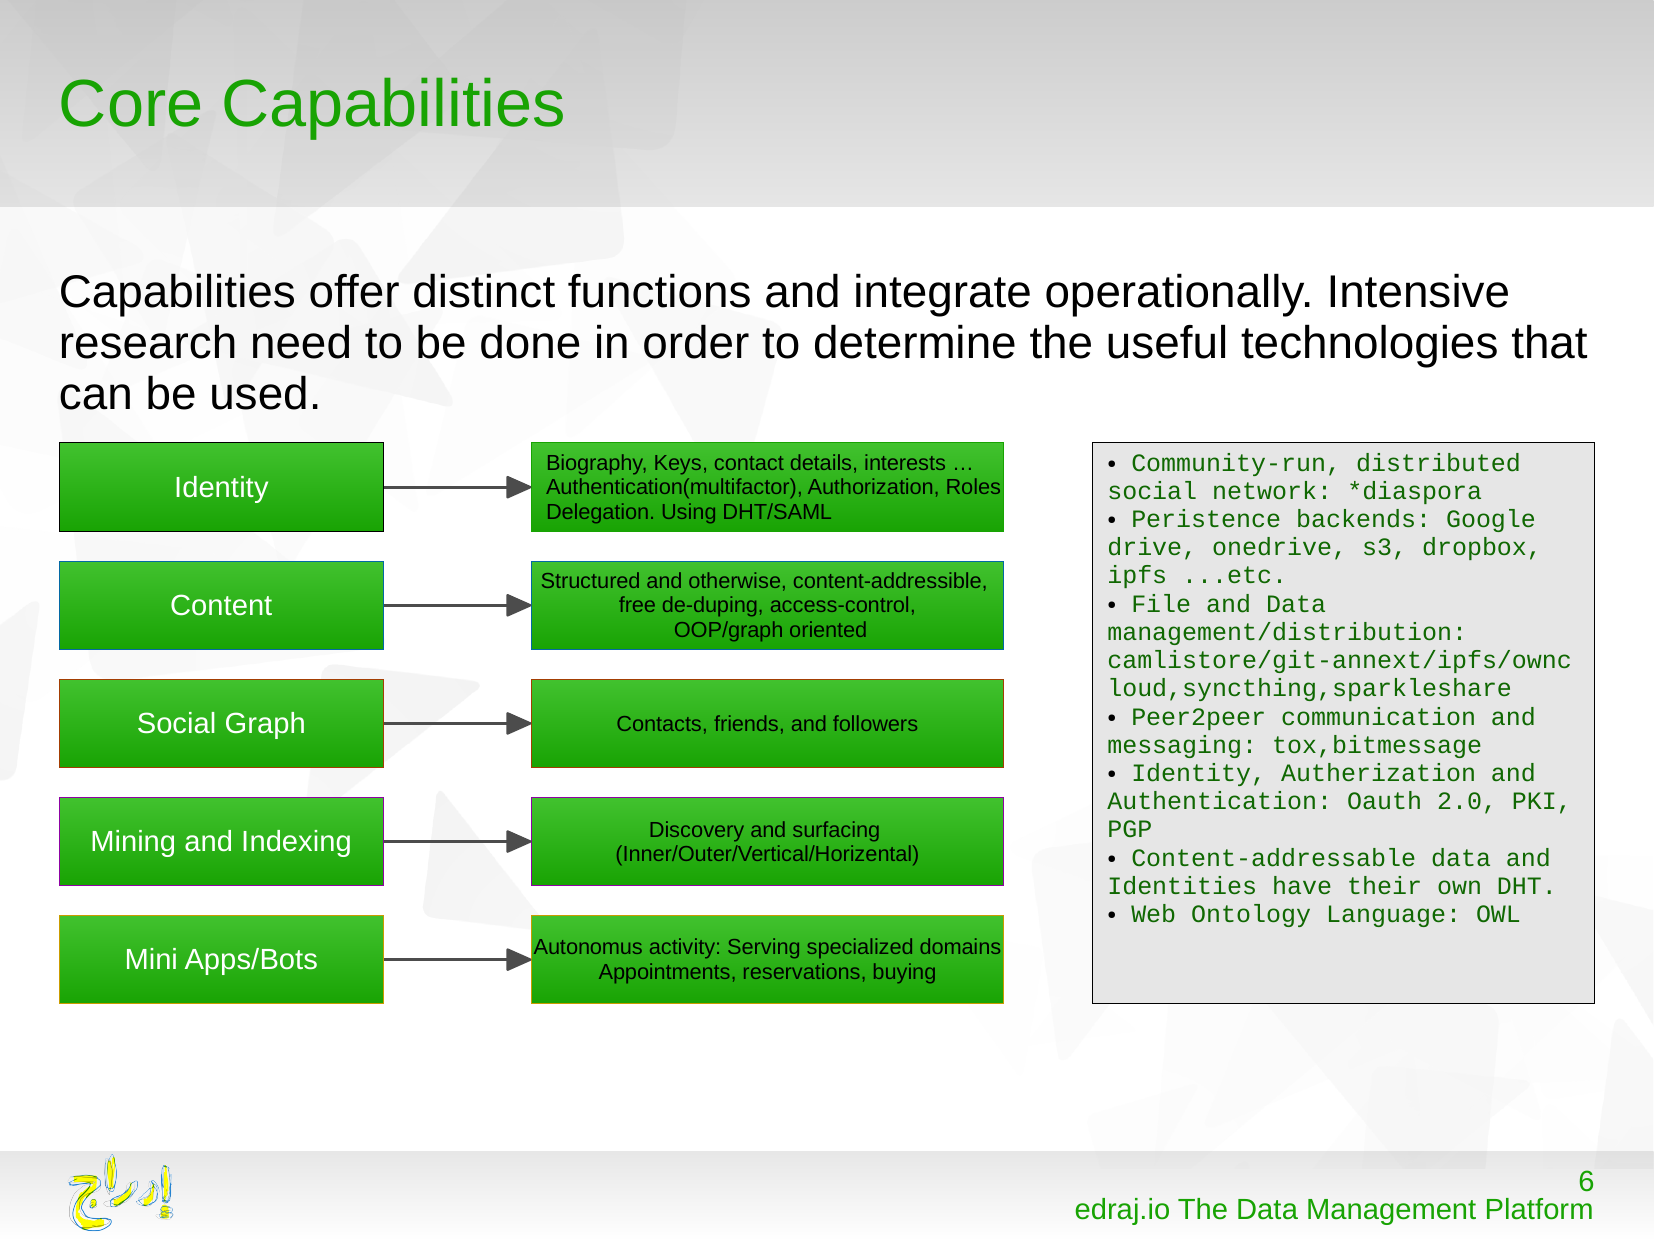

# Core Capabilities
Capabilities offer distinct functions and integrate operationally. Intensive research need to be done in order to determine the useful technologies that can be used.
Identity
Biography, Keys, contact details, interests …
Authentication(multifactor), Authorization, Roles
Delegation. Using DHT/SAML
 Community-run, distributed social network: *diaspora
 Peristence backends: Google drive, onedrive, s3, dropbox, ipfs ...etc.
 File and Data management/distribution: camlistore/git-annext/ipfs/owncloud,syncthing,sparkleshare
 Peer2peer communication and messaging: tox,bitmessage
 Identity, Autherization and Authentication: Oauth 2.0, PKI, PGP
 Content-addressable data and Identities have their own DHT.
 Web Ontology Language: OWL
Content
Structured and otherwise, content-addressible,
free de-duping, access-control,
 OOP/graph oriented
Social Graph
Contacts, friends, and followers
Mining and Indexing
Discovery and surfacing
(Inner/Outer/Vertical/Horizental)
Mini Apps/Bots
Autonomus activity: Serving specialized domains
Appointments, reservations, buying
6
edraj.io The Data Management Platform